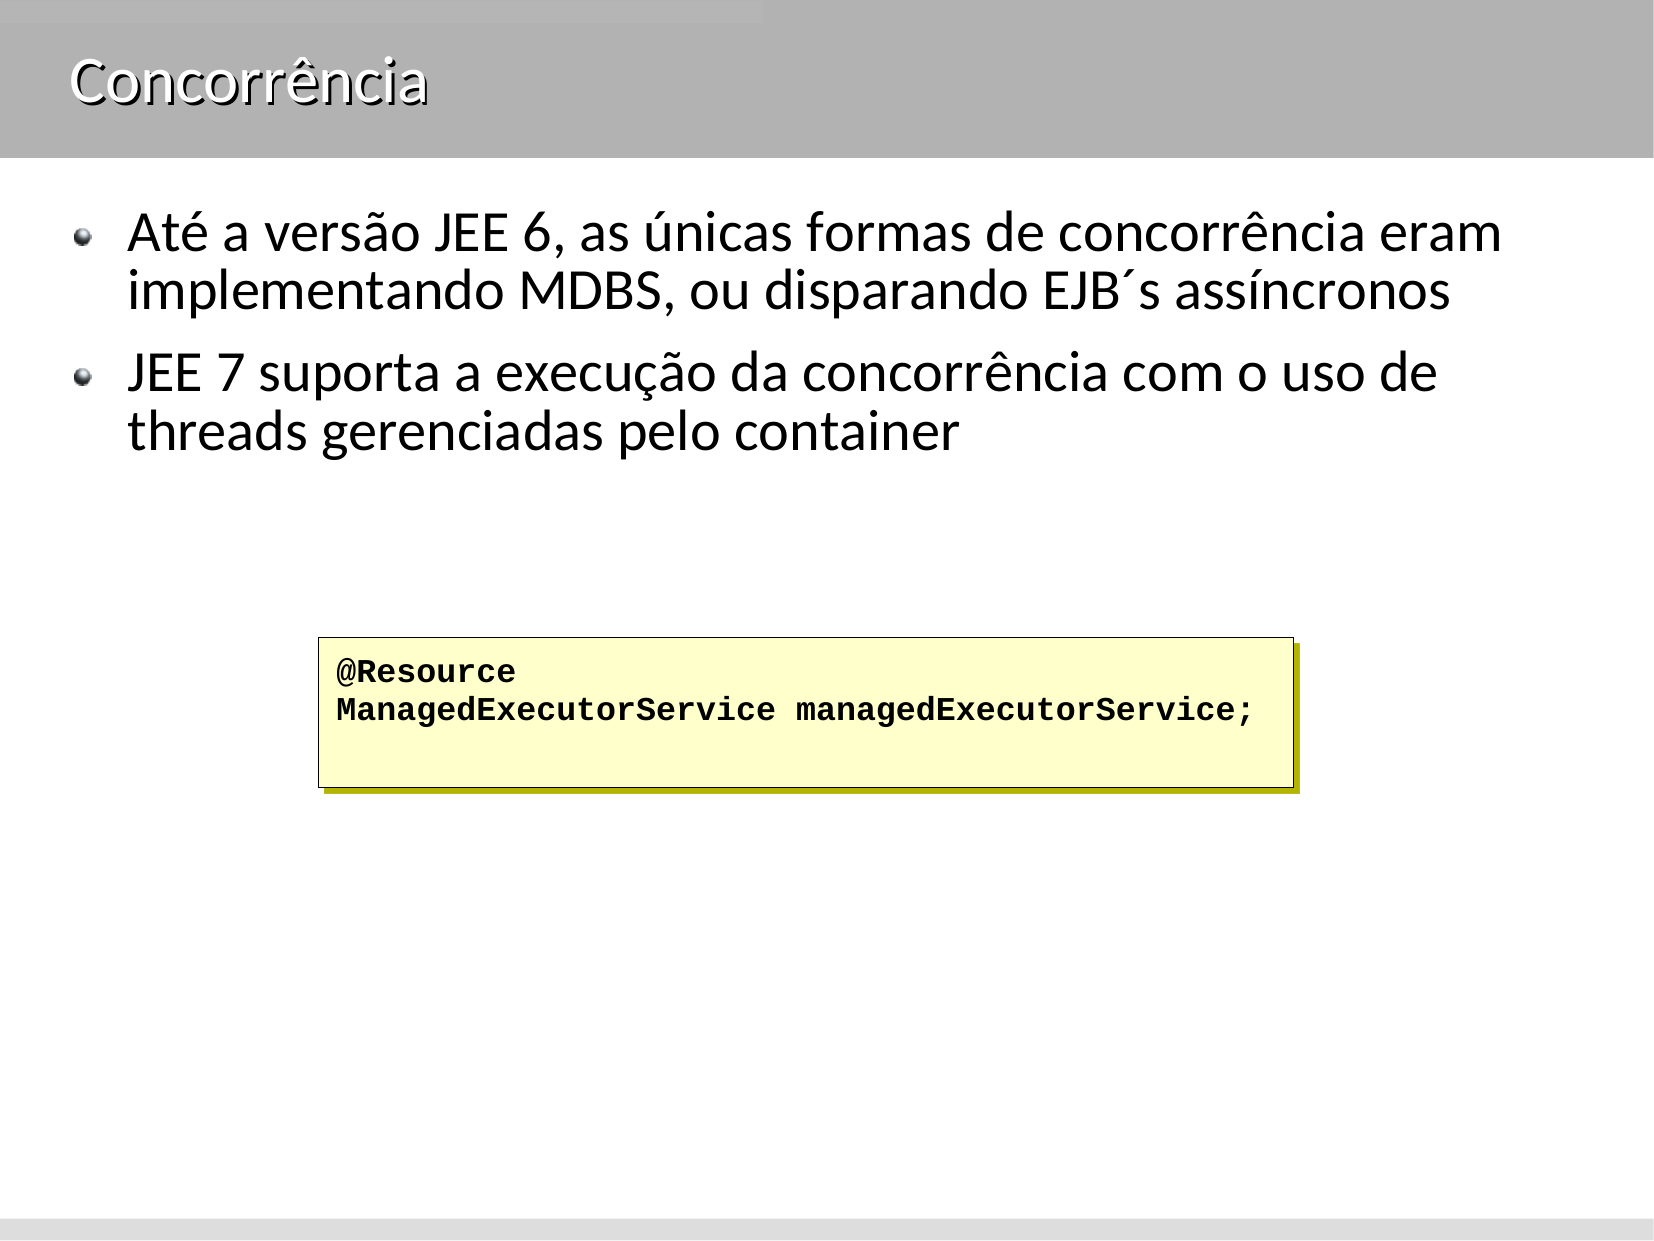

# Concorrência
Até a versão JEE 6, as únicas formas de concorrência eram implementando MDBS, ou disparando EJB´s assíncronos
JEE 7 suporta a execução da concorrência com o uso de threads gerenciadas pelo container
@Resource
ManagedExecutorService managedExecutorService;